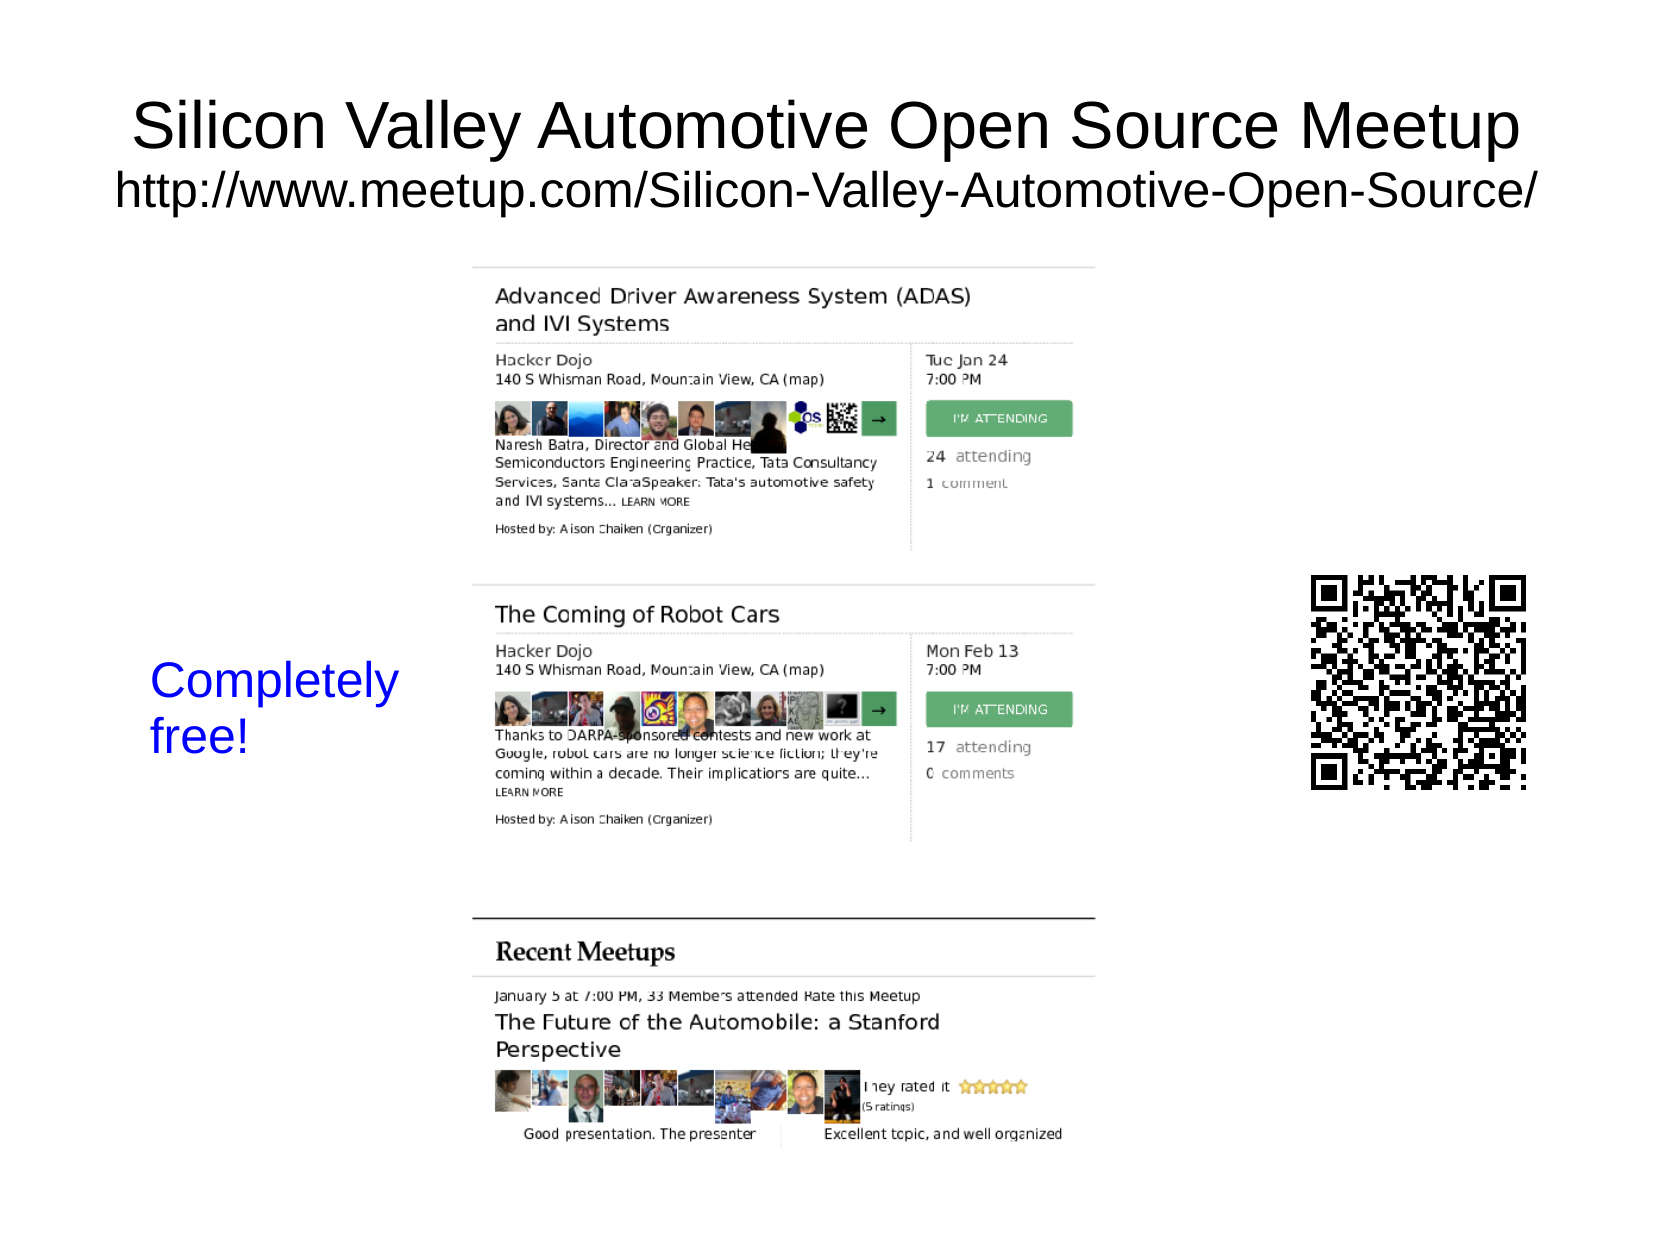

# Silicon Valley Automotive Open Source Meetup http://www.meetup.com/Silicon-Valley-Automotive-Open-Source/
Completely
free!